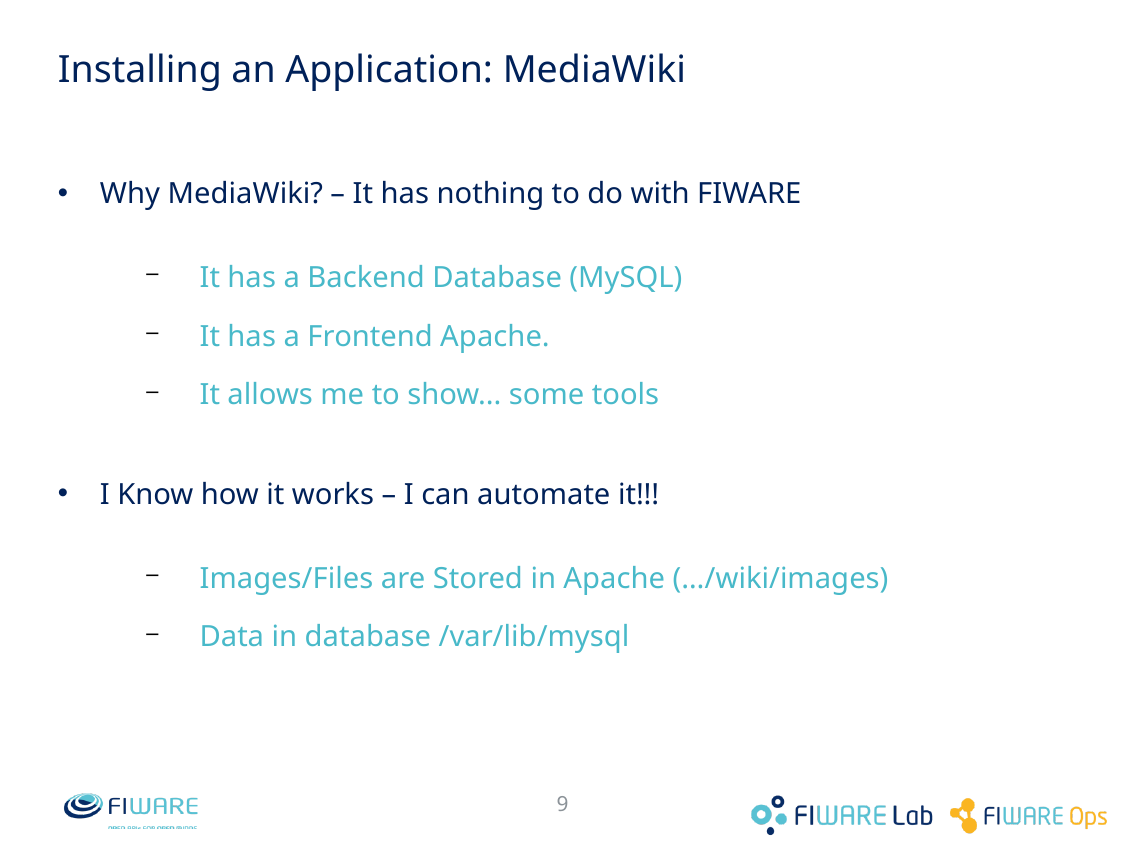

# Installing an Application: MediaWiki
Why MediaWiki? – It has nothing to do with FIWARE
It has a Backend Database (MySQL)
It has a Frontend Apache.
It allows me to show... some tools
I Know how it works – I can automate it!!!
Images/Files are Stored in Apache (…/wiki/images)
Data in database /var/lib/mysql